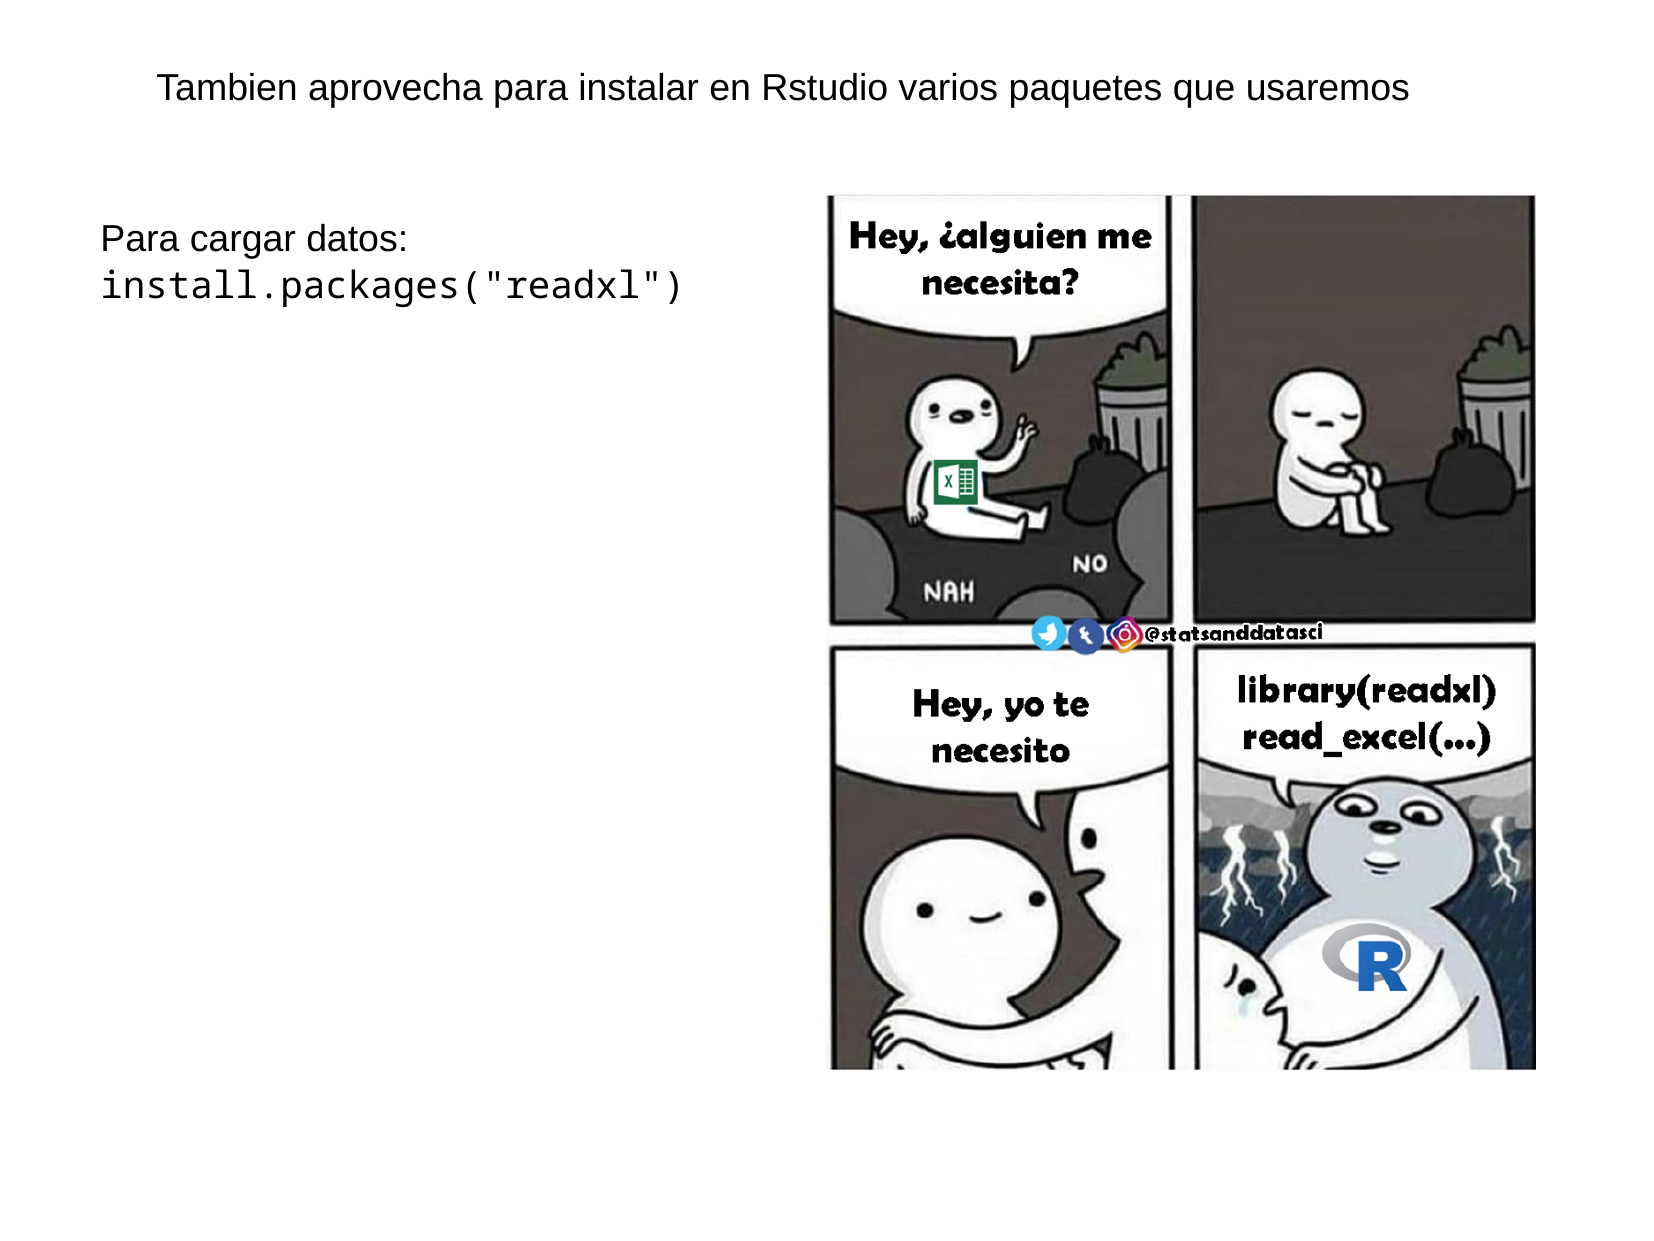

Tambien aprovecha para instalar en Rstudio varios paquetes que usaremos
Para cargar datos:
install.packages("readxl")